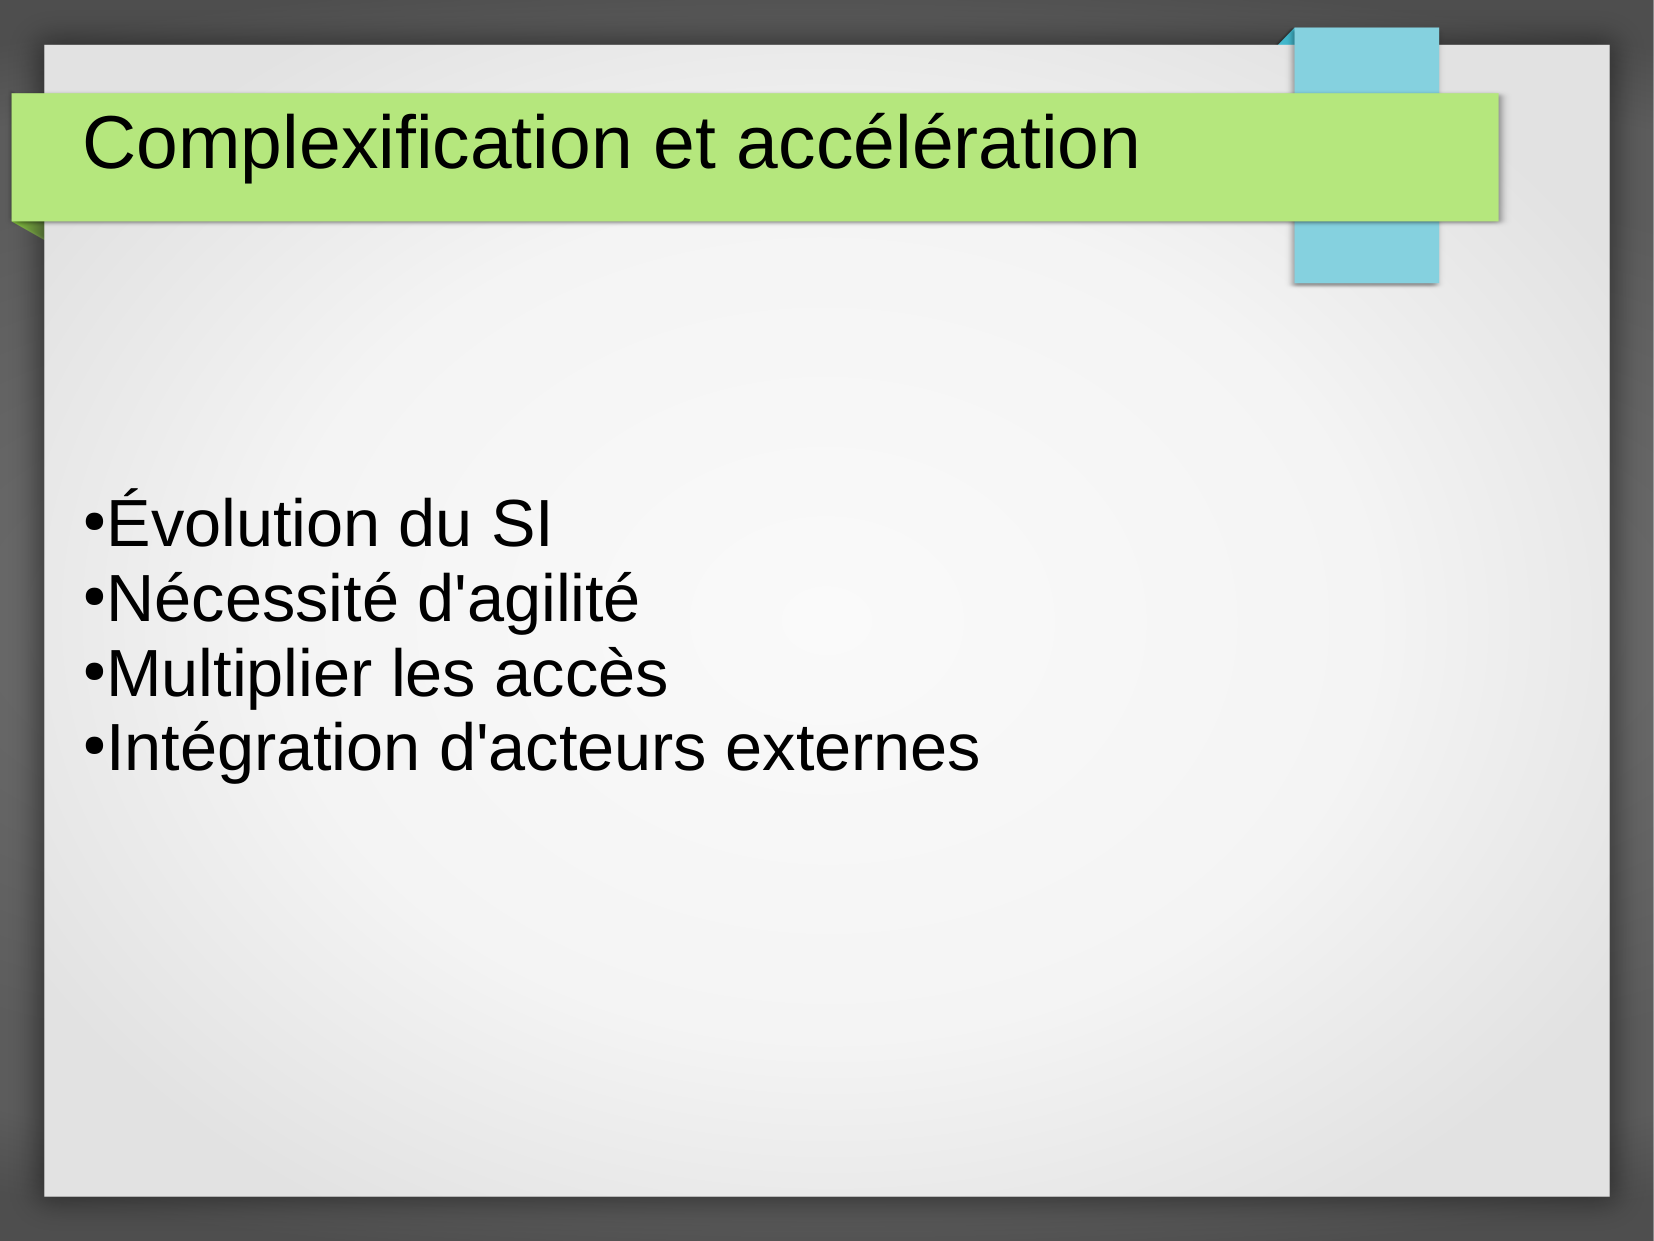

# Complexification et accélération
Évolution du SI
Nécessité d'agilité
Multiplier les accès
Intégration d'acteurs externes